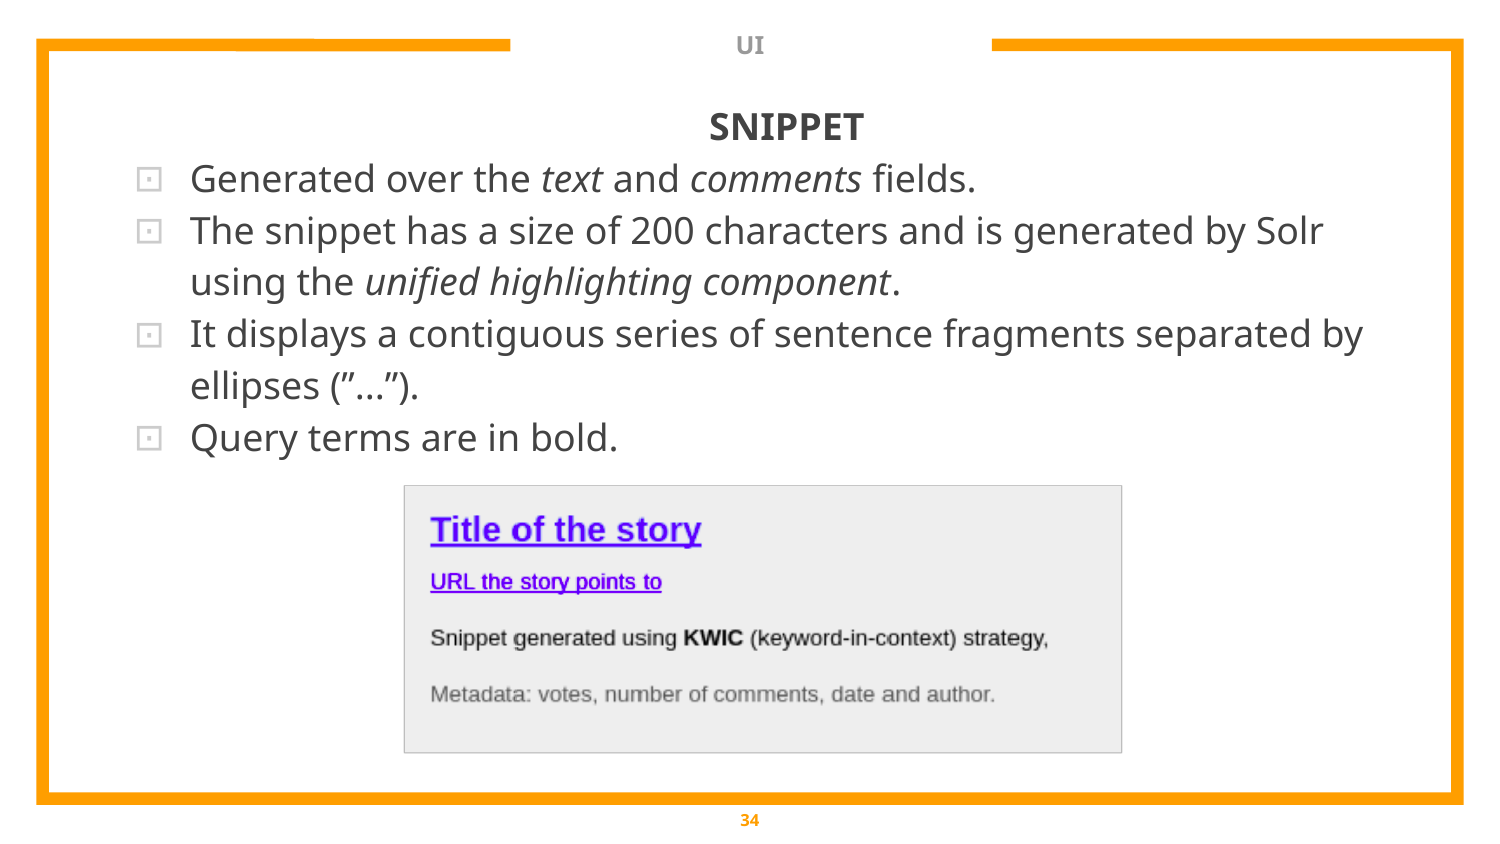

# UI
SNIPPET
Generated over the text and comments fields.
The snippet has a size of 200 characters and is generated by Solr using the unified highlighting component.
It displays a contiguous series of sentence fragments separated by ellipses (”...”).
Query terms are in bold.